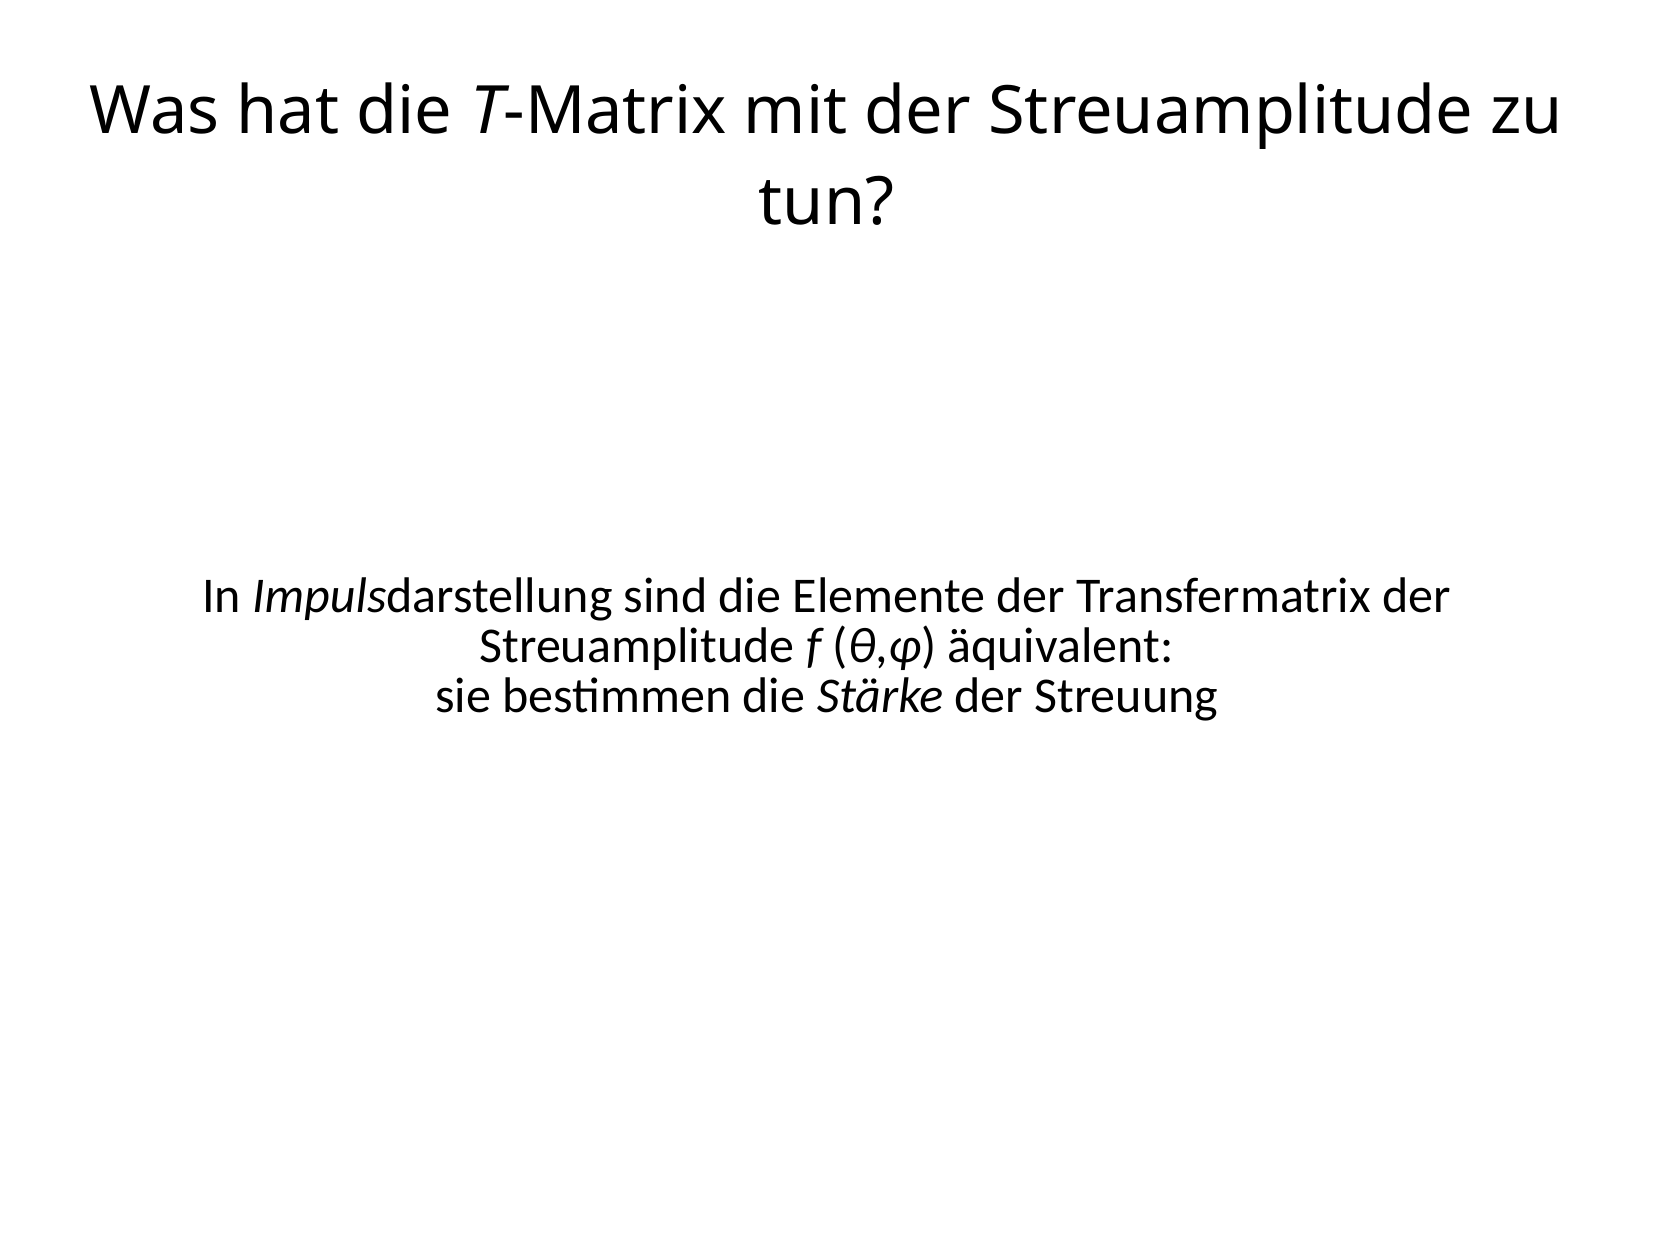

# Was hat die T-Matrix mit der Streuamplitude zu tun?
In Impulsdarstellung sind die Elemente der Transfermatrix der Streuamplitude f (θ,φ) äquivalent:
sie bestimmen die Stärke der Streuung